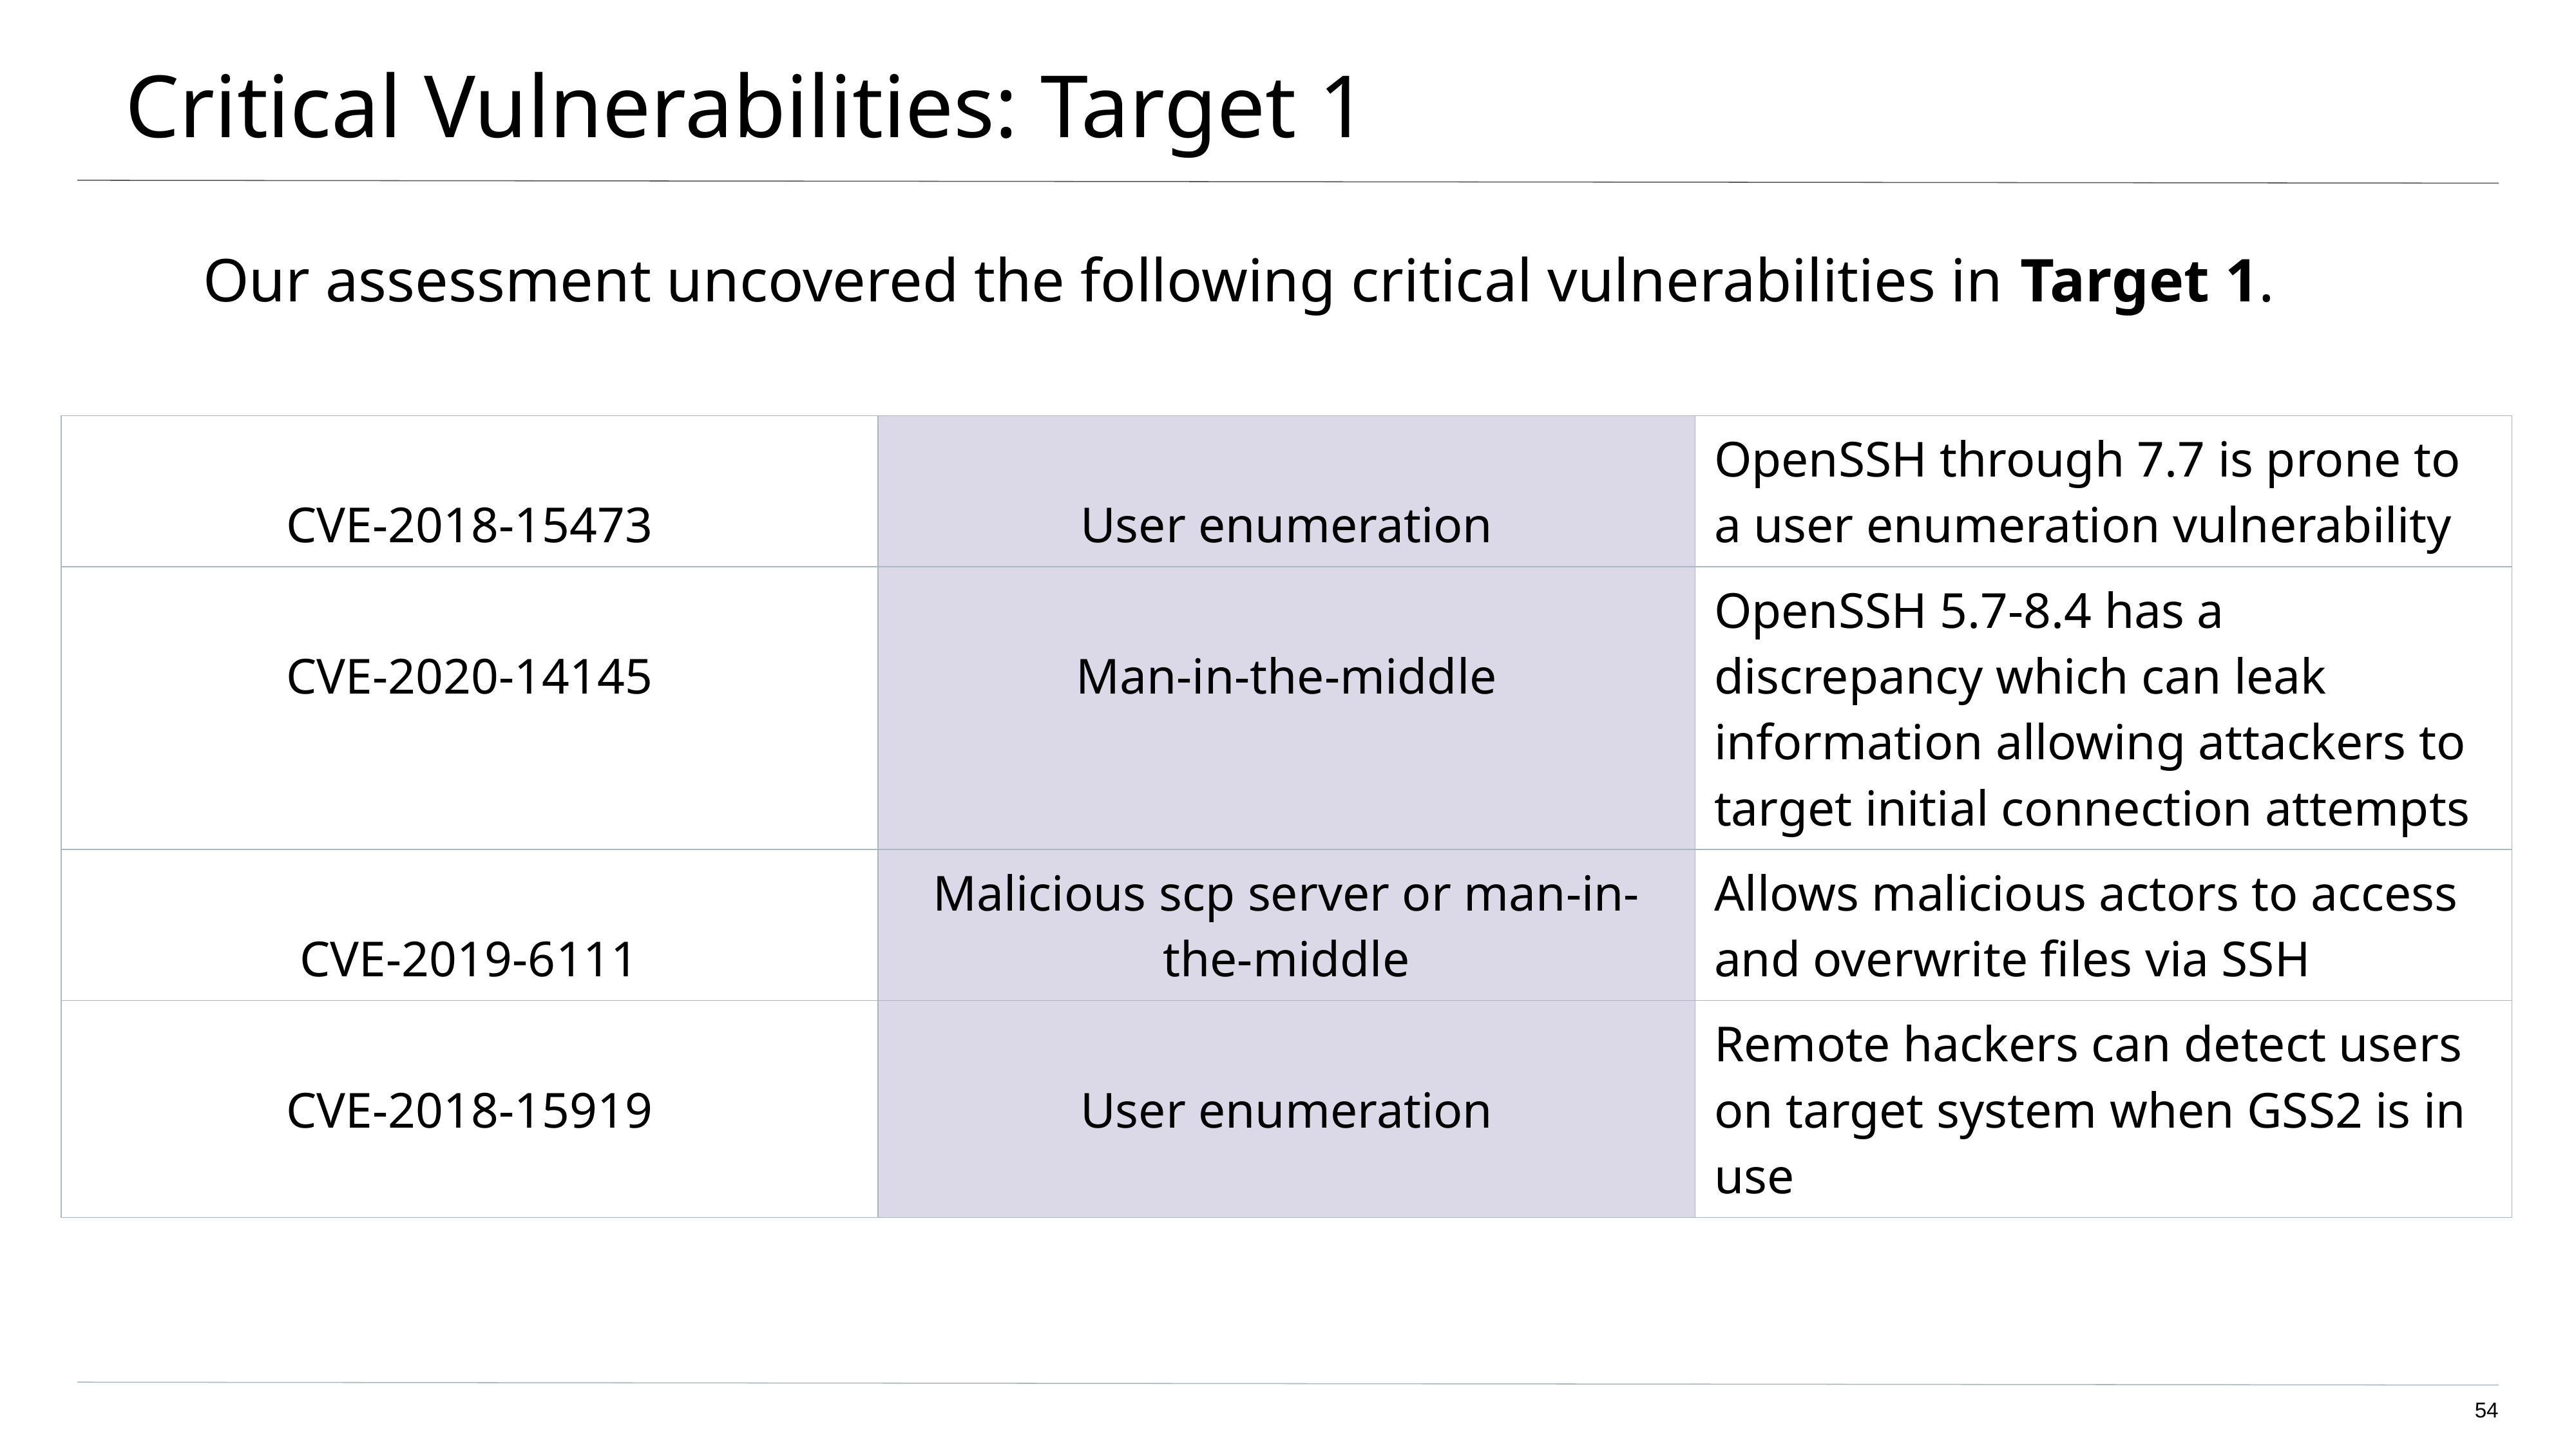

# Critical Vulnerabilities: Target 1
Our assessment uncovered the following critical vulnerabilities in Target 1.
| CVE-2018-15473 | User enumeration | OpenSSH through 7.7 is prone to a user enumeration vulnerability |
| --- | --- | --- |
| CVE-2020-14145 | Man-in-the-middle | OpenSSH 5.7-8.4 has a discrepancy which can leak information allowing attackers to target initial connection attempts |
| CVE-2019-6111 | Malicious scp server or man-in-the-middle | Allows malicious actors to access and overwrite files via SSH |
| CVE-2018-15919 | User enumeration | Remote hackers can detect users on target system when GSS2 is in use |